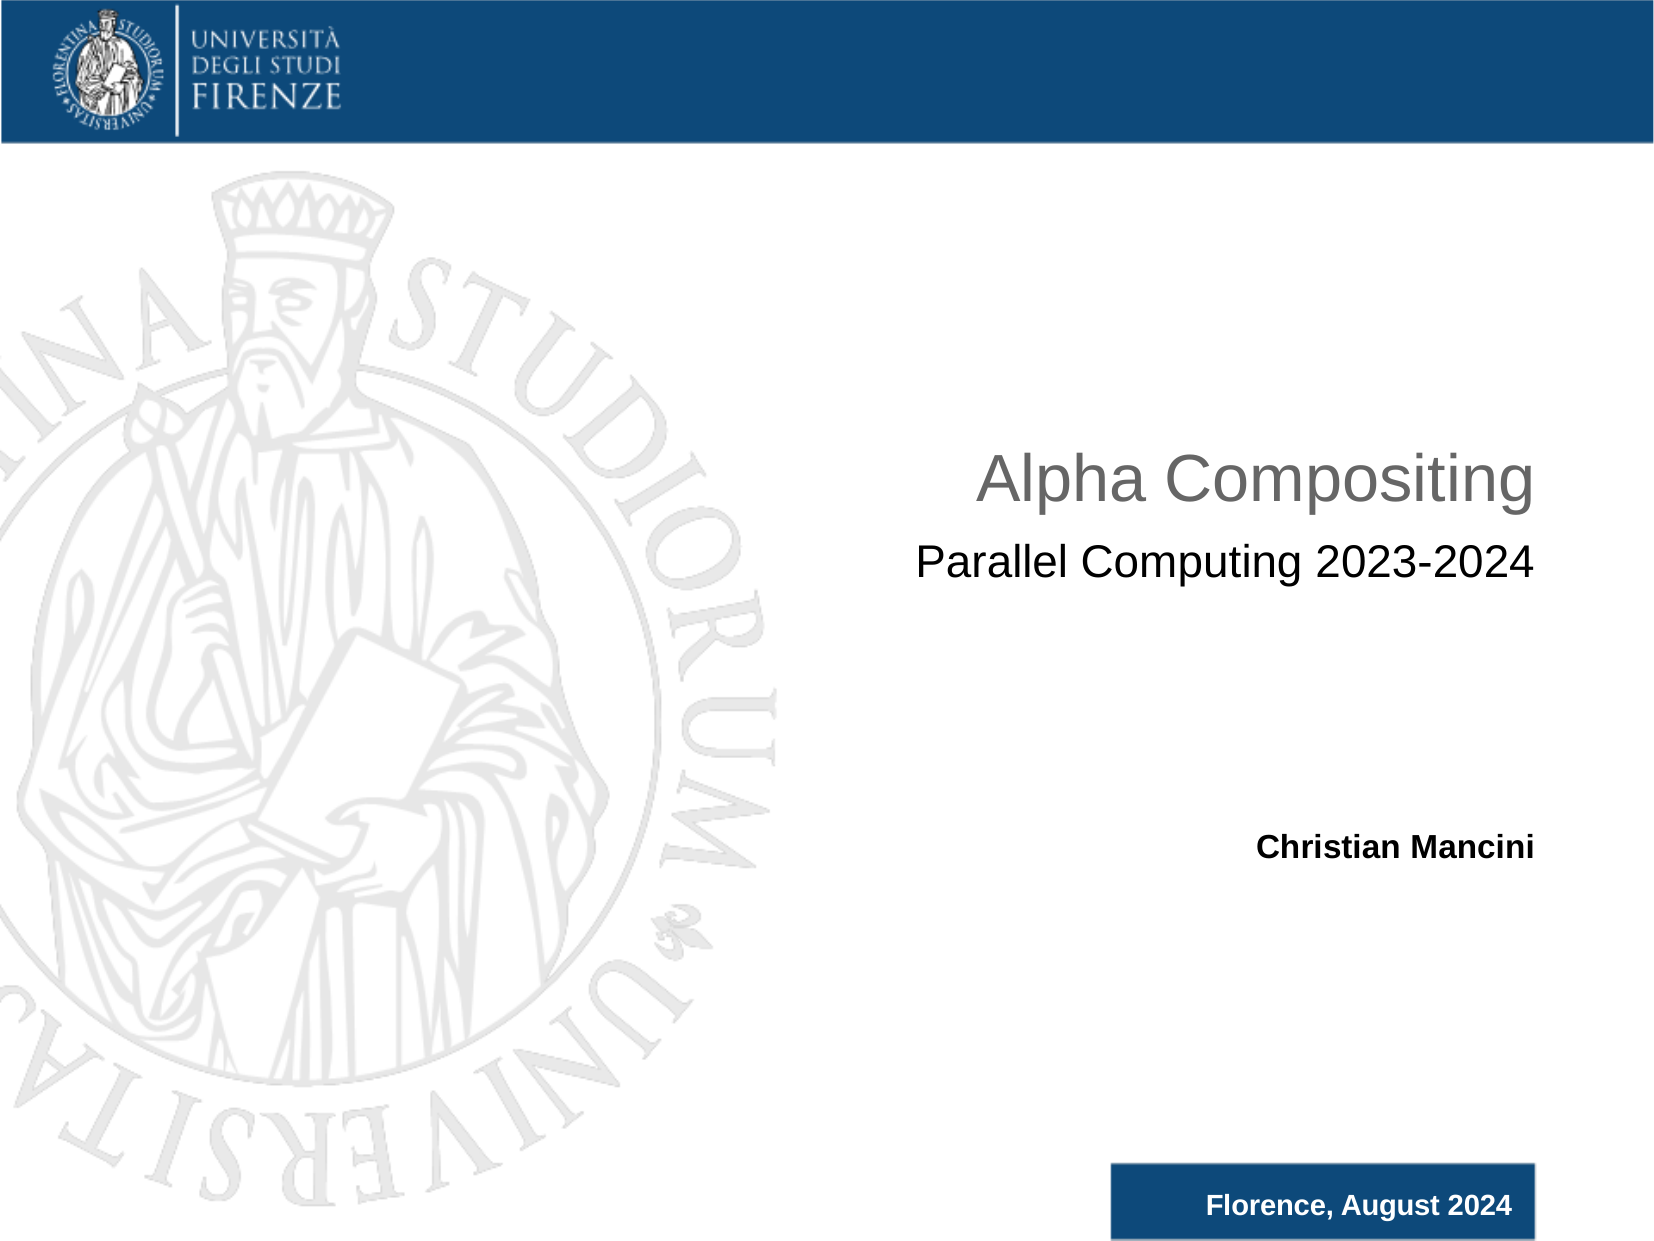

# Alpha Compositing
Parallel Computing 2023-2024
Christian Mancini
Florence, August 2024